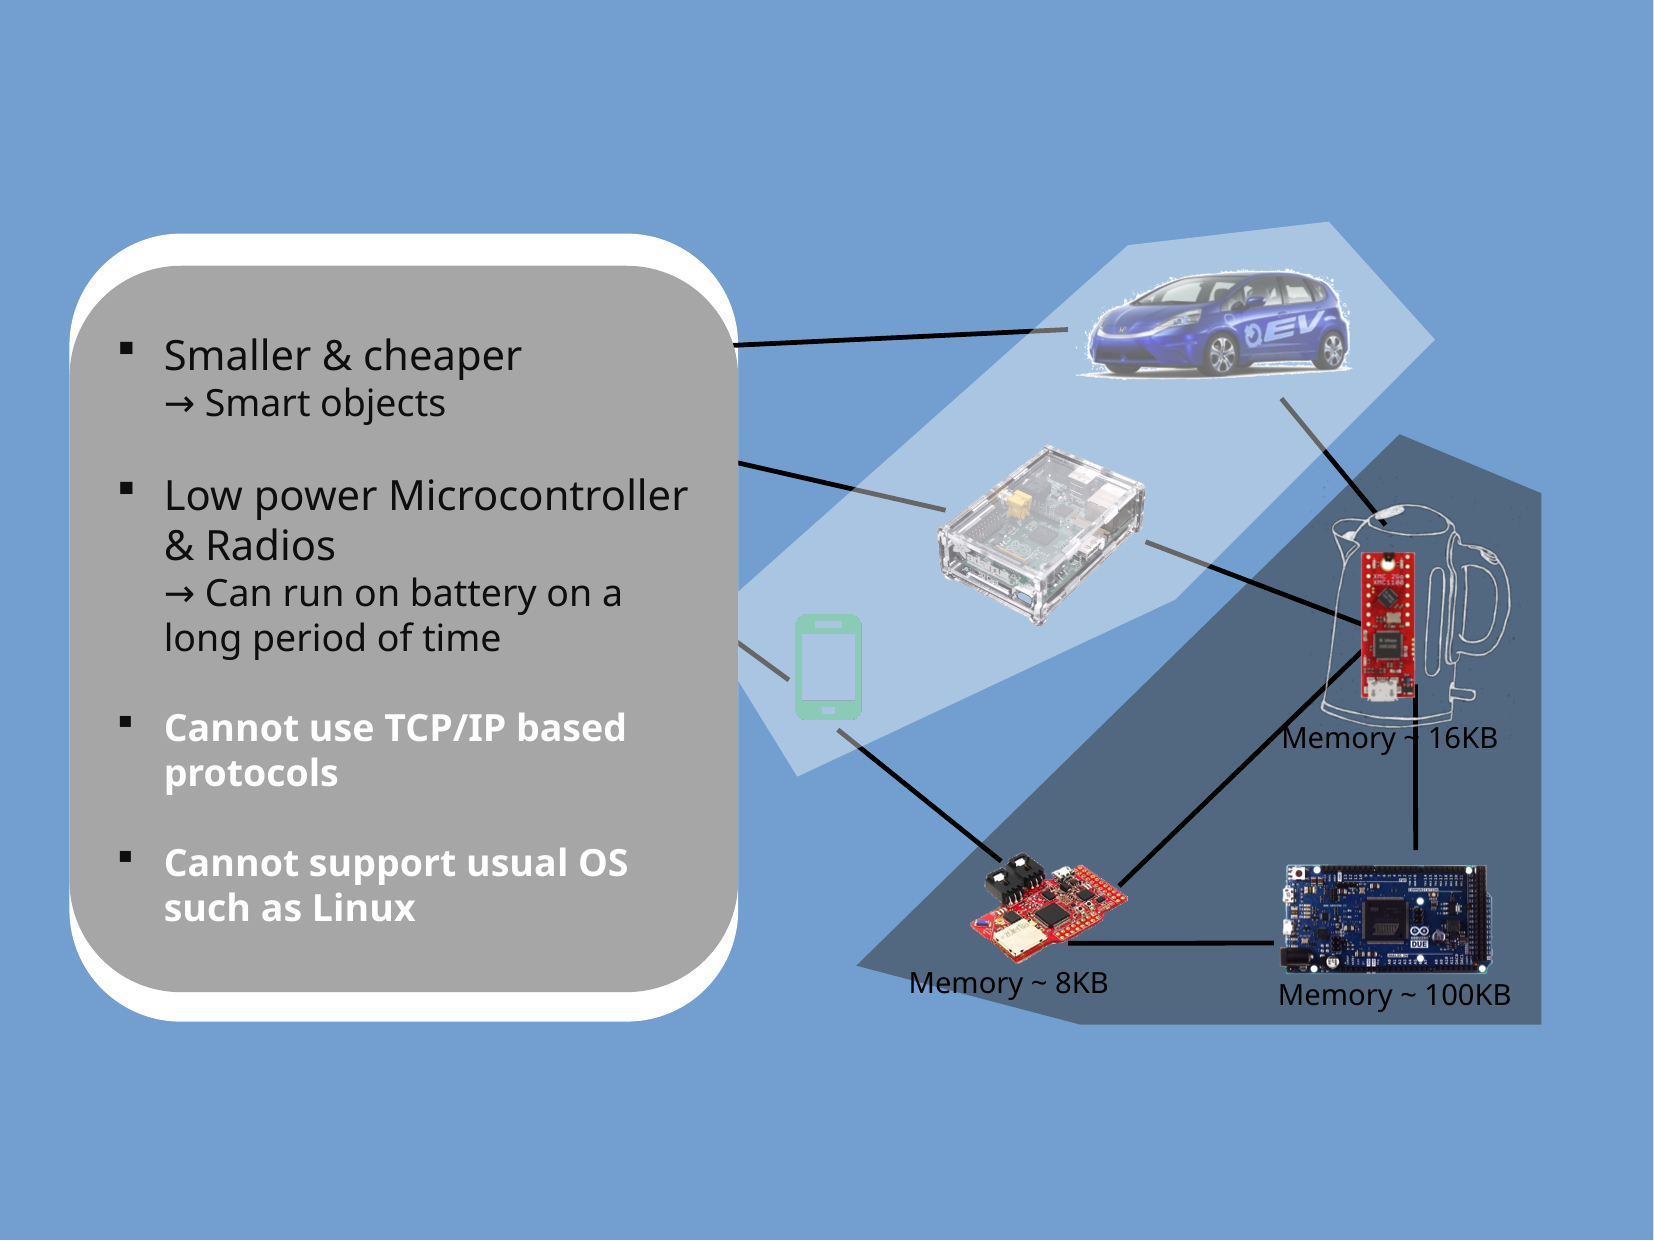

Smaller & cheaper
→ Smart objects
Low power Microcontroller & Radios
→ Can run on battery on a long period of time
Cannot use TCP/IP based protocols
Cannot support usual OS such as Linux
Memory ~ 16KB
Memory ~ 8KB
Memory ~ 100KB